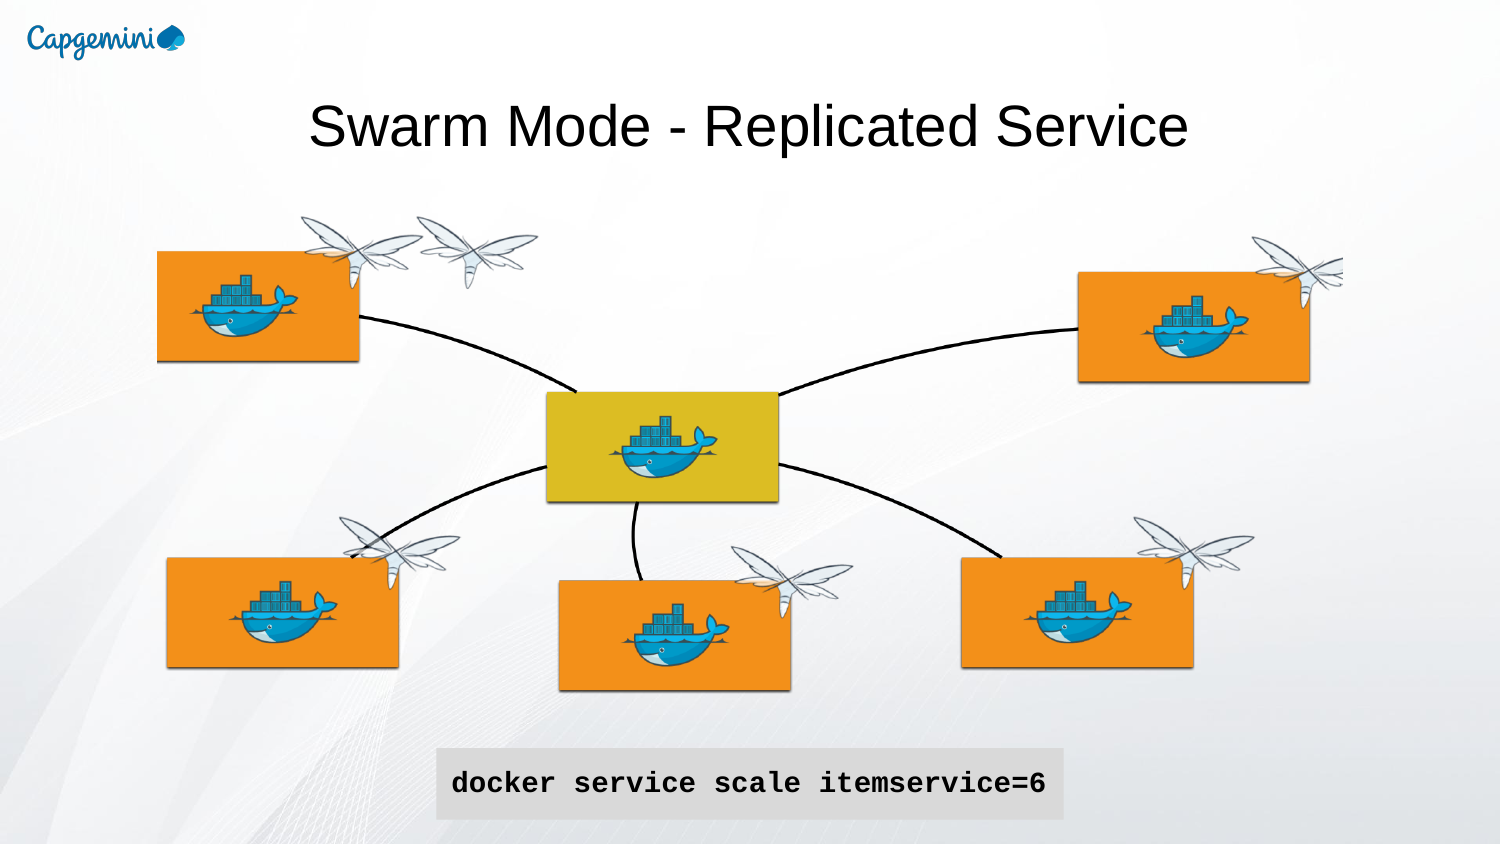

# Swarm Mode - Replicated Service
docker service scale itemservice=6